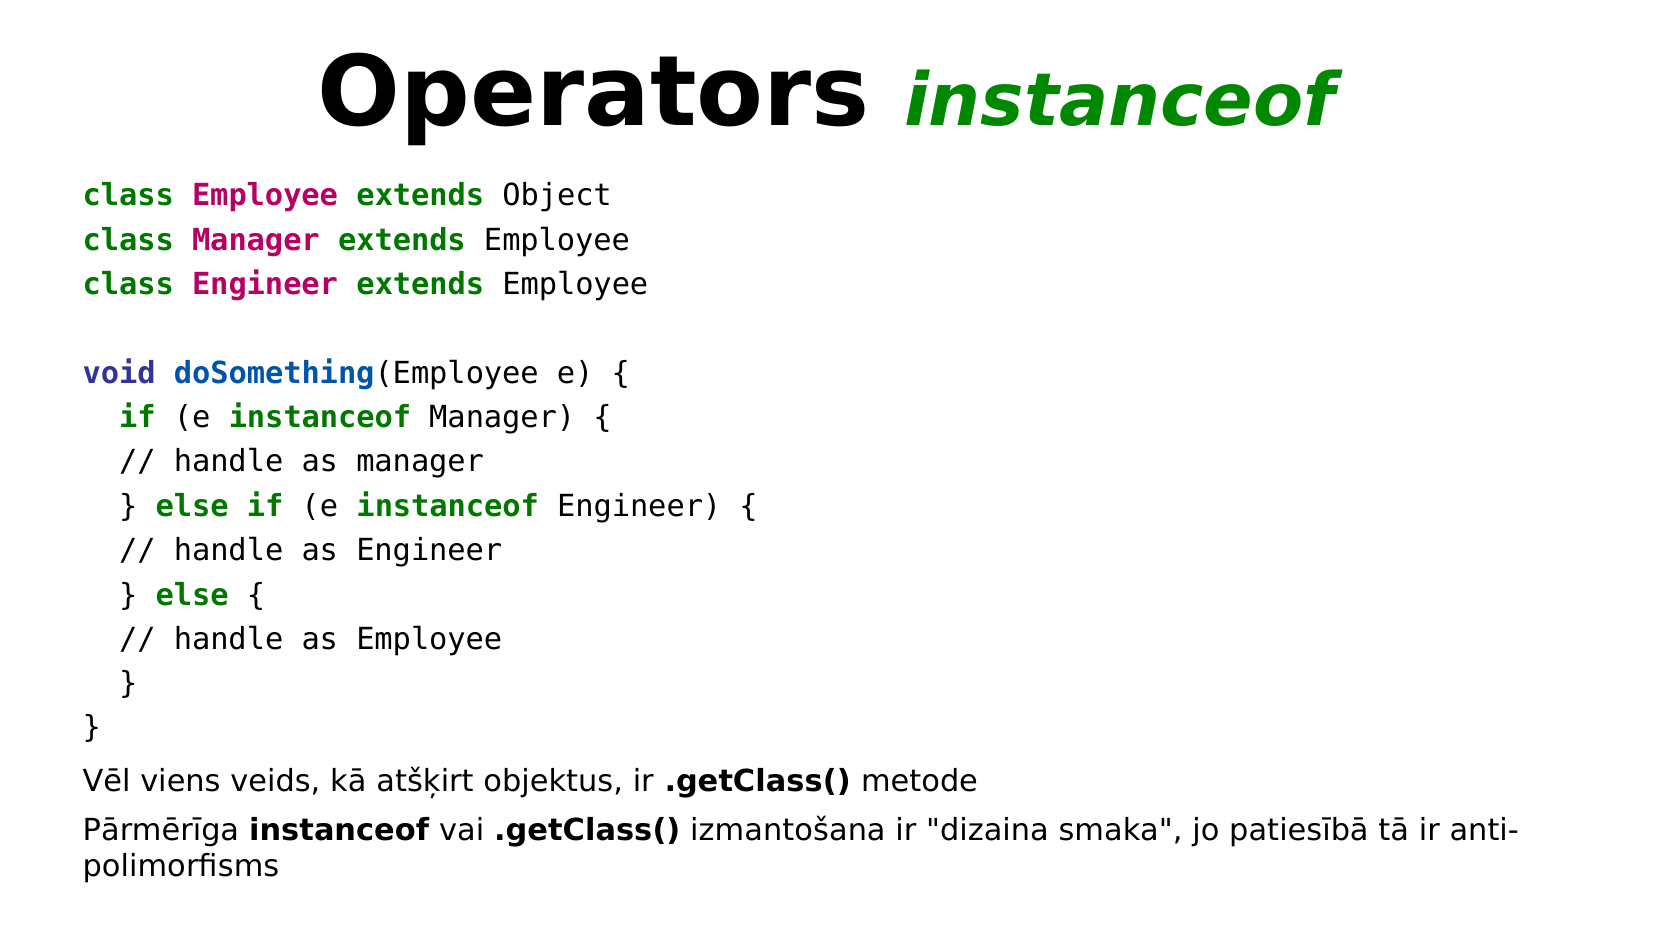

# Operators instanceof
class Employee extends Object
class Manager extends Employee
class Engineer extends Employee
void doSomething(Employee e) {
 if (e instanceof Manager) {
 // handle as manager
 } else if (e instanceof Engineer) {
 // handle as Engineer
 } else {
 // handle as Employee
 }
}
Vēl viens veids, kā atšķirt objektus, ir .getClass() metode
Pārmērīga instanceof vai .getClass() izmantošana ir "dizaina smaka", jo patiesībā tā ir anti-polimorfisms